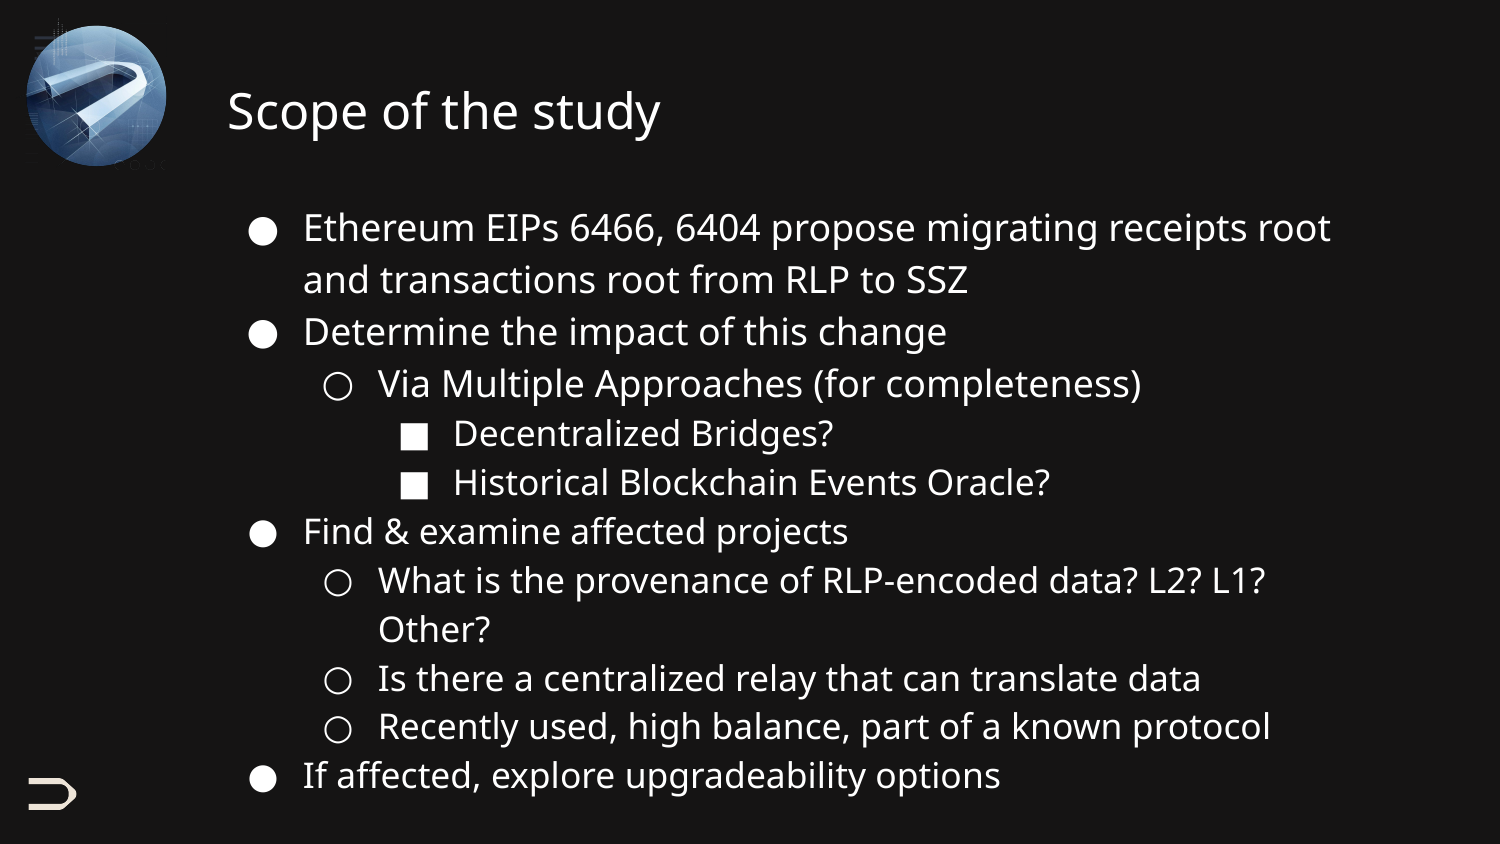

# Scope of the study
Ethereum EIPs 6466, 6404 propose migrating receipts root and transactions root from RLP to SSZ
Determine the impact of this change
Via Multiple Approaches (for completeness)
Decentralized Bridges?
Historical Blockchain Events Oracle?
Find & examine affected projects
What is the provenance of RLP-encoded data? L2? L1? Other?
Is there a centralized relay that can translate data
Recently used, high balance, part of a known protocol
If affected, explore upgradeability options